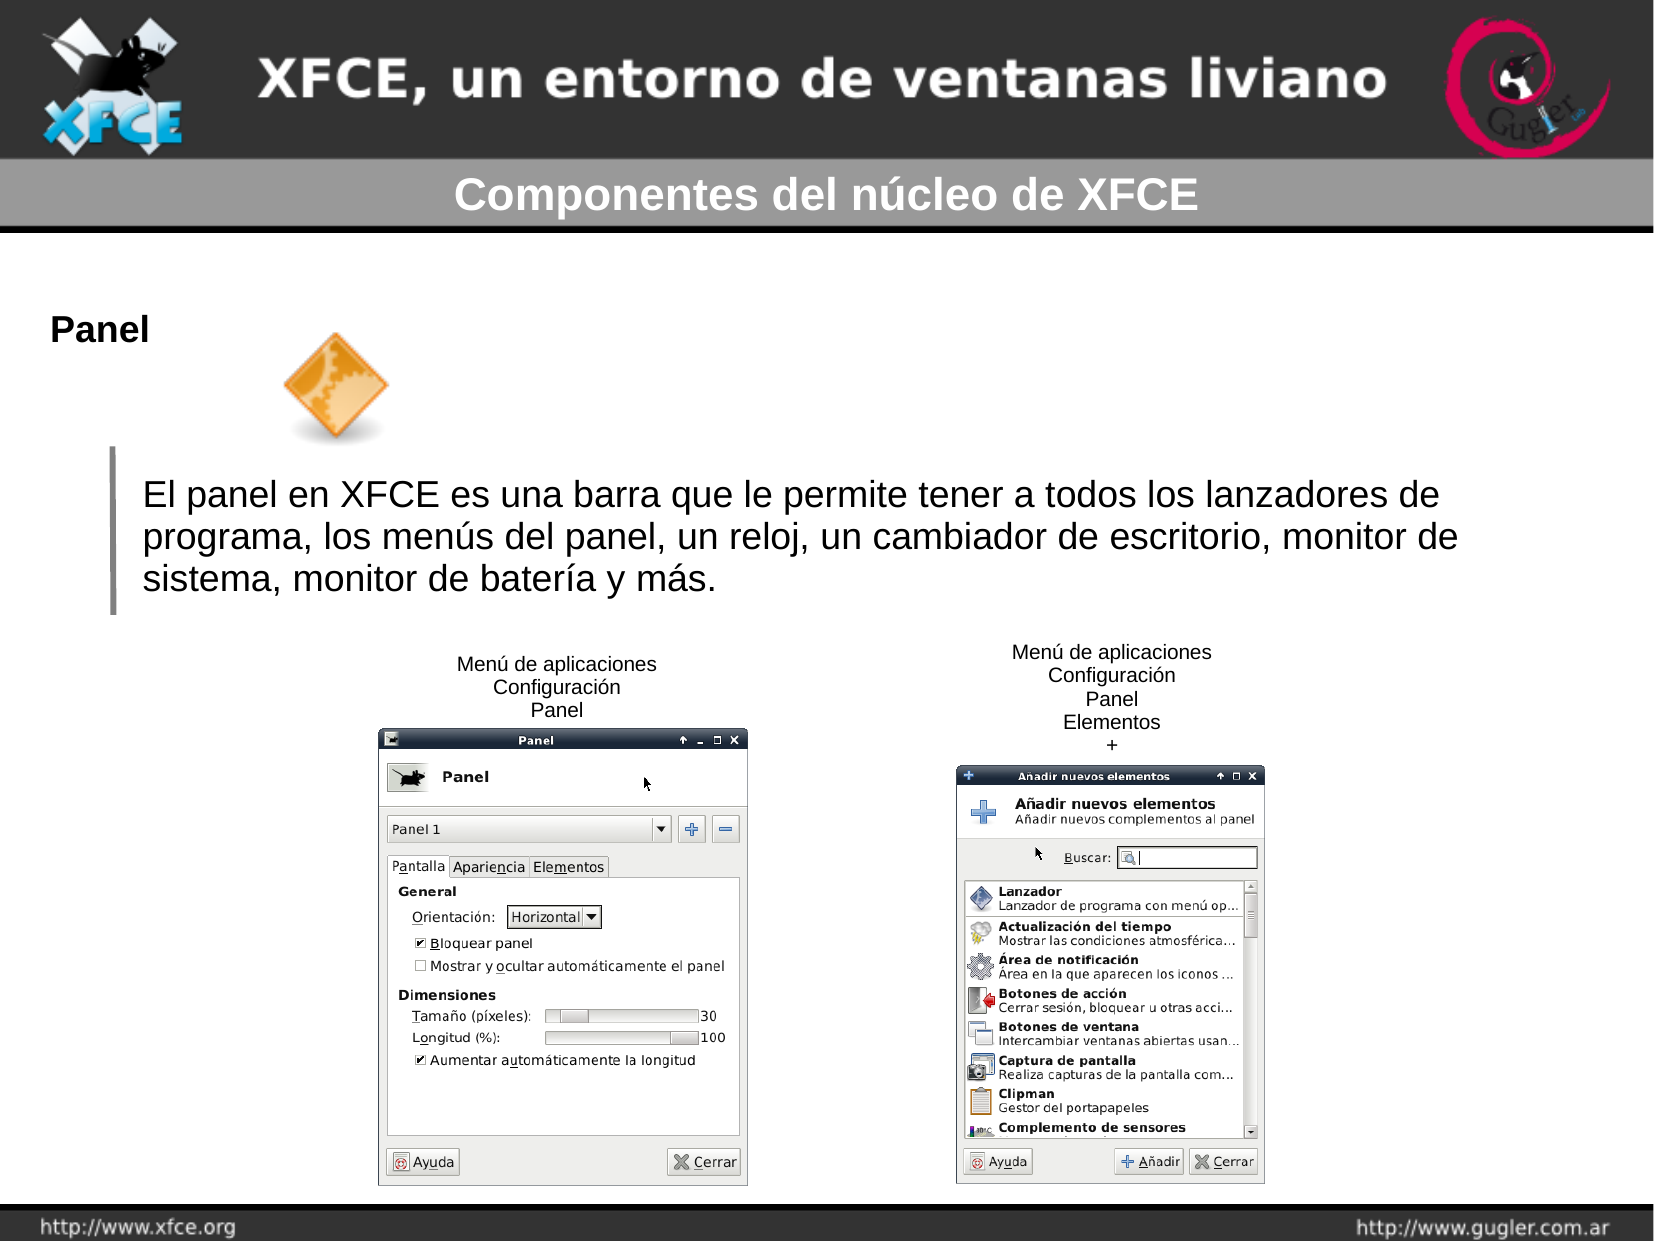

Componentes del núcleo de XFCE
Panel
El panel en XFCE es una barra que le permite tener a todos los lanzadores de programa, los menús del panel, un reloj, un cambiador de escritorio, monitor de sistema, monitor de batería y más.
Menú de aplicaciones
Configuración
Panel
Elementos
+
Menú de aplicaciones
Configuración
Panel